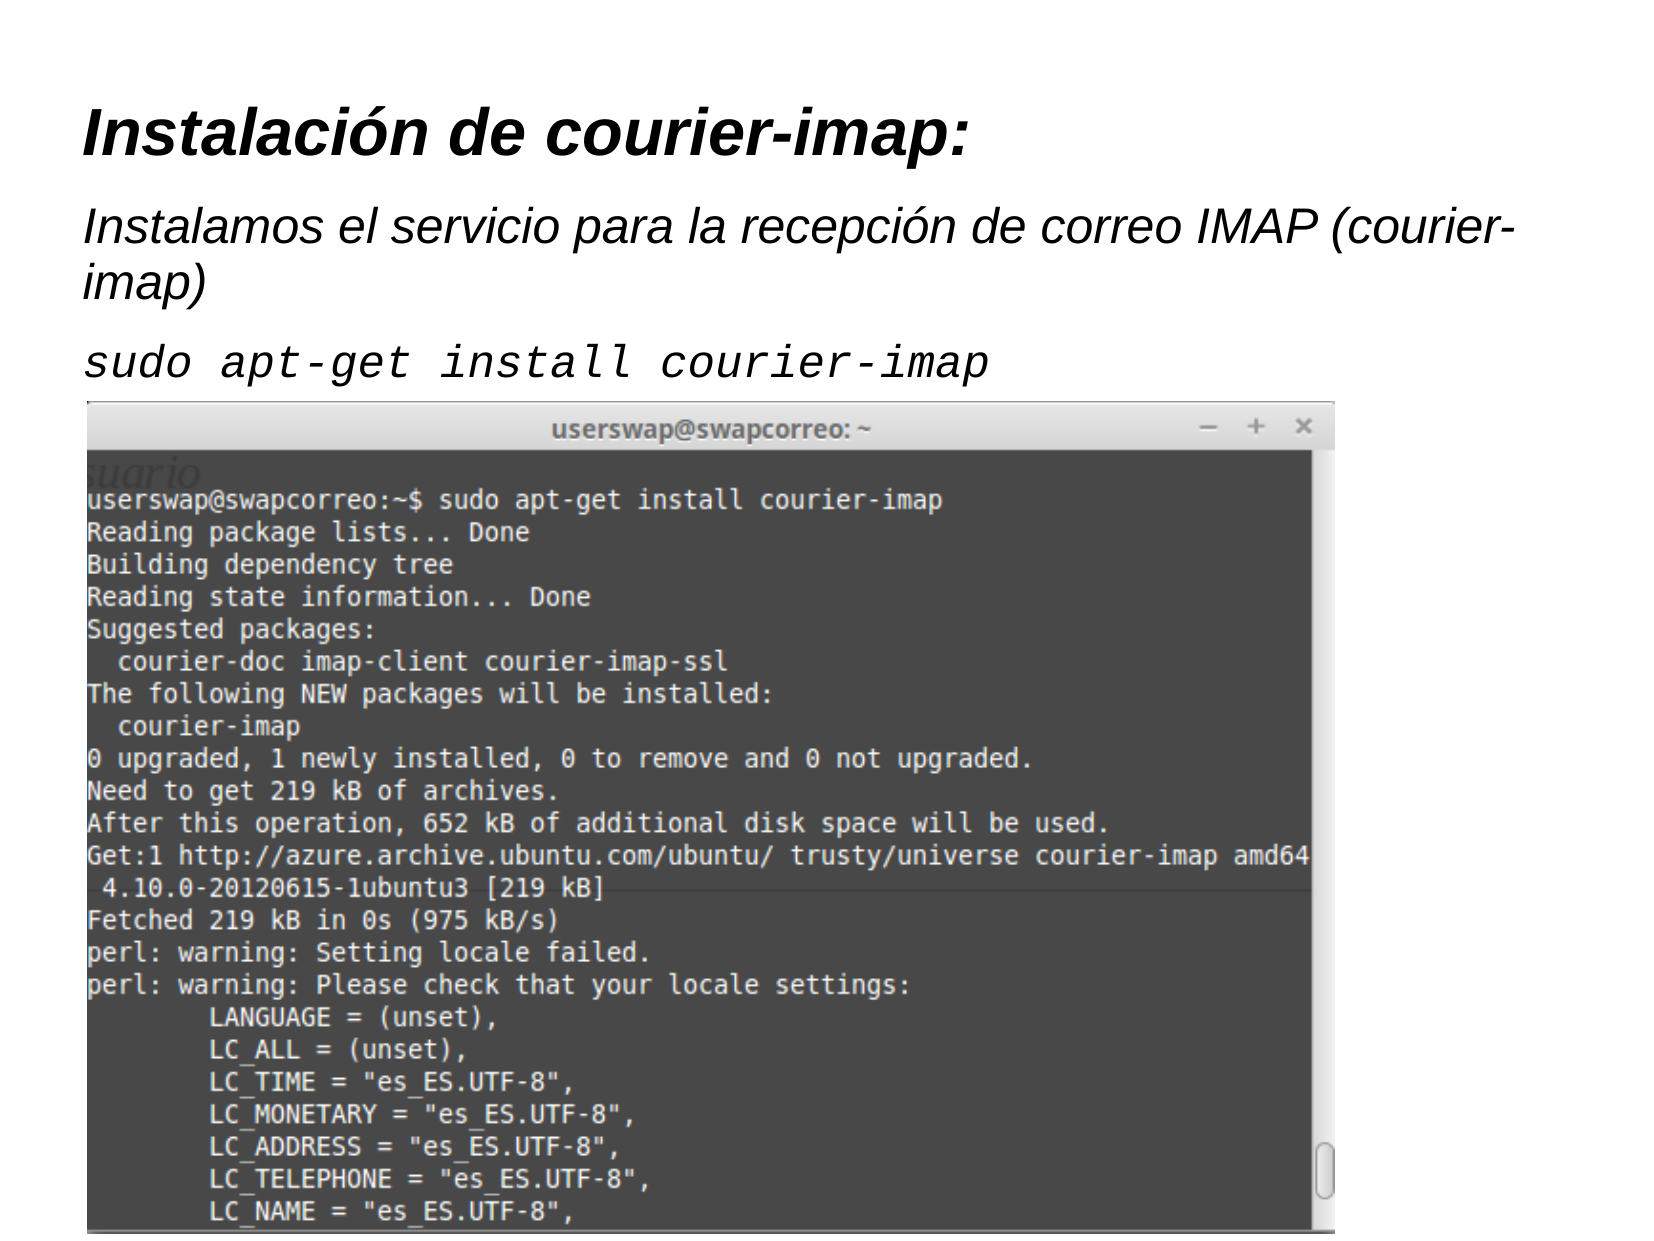

# Instalación de courier-imap:
Instalamos el servicio para la recepción de correo IMAP (courier-imap)
sudo apt-get install courier-imap